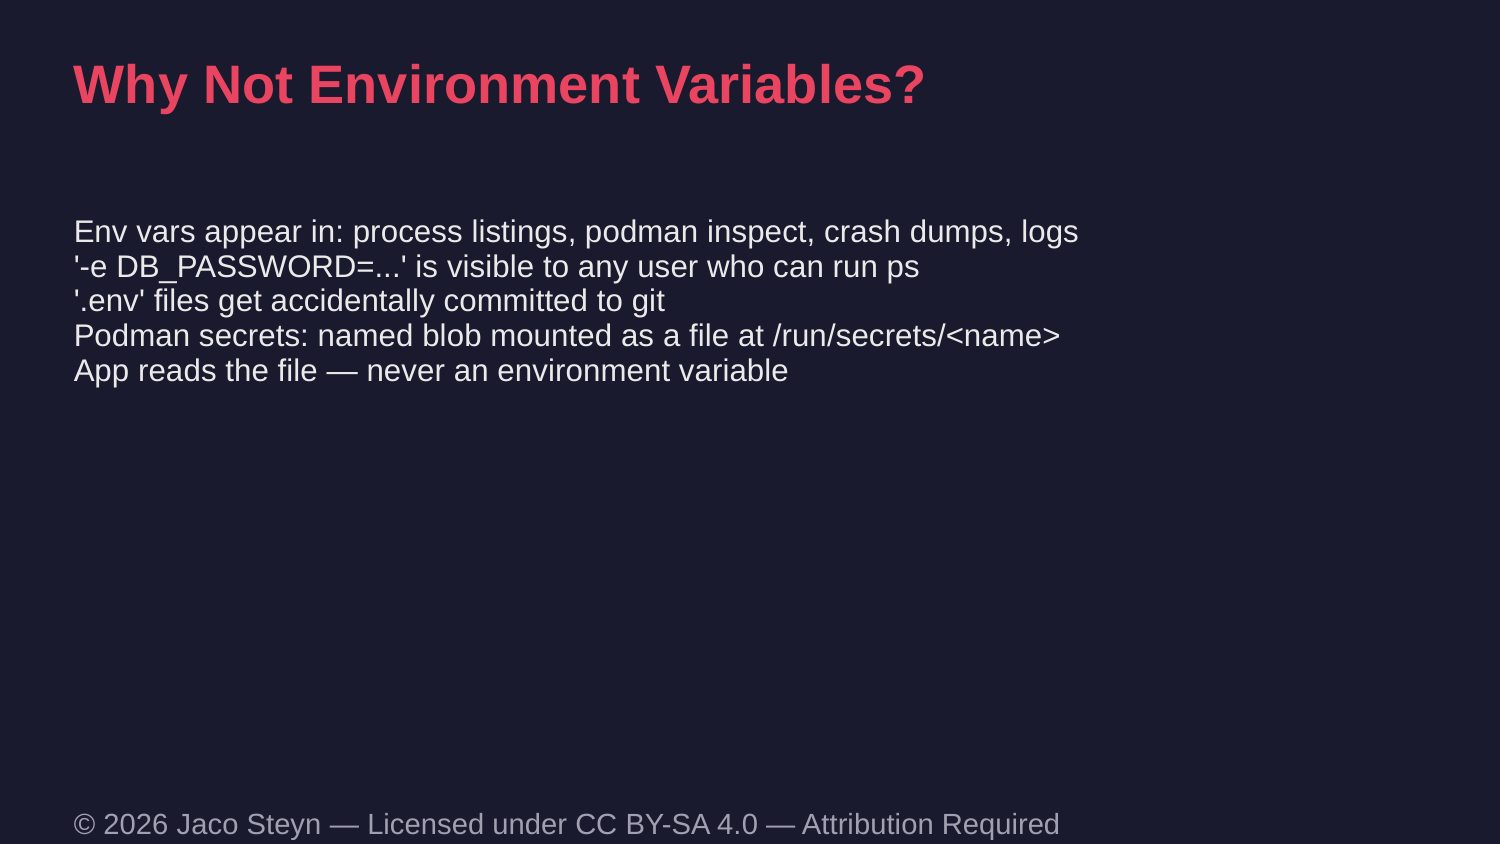

Why Not Environment Variables?
Env vars appear in: process listings, podman inspect, crash dumps, logs
'-e DB_PASSWORD=...' is visible to any user who can run ps
'.env' files get accidentally committed to git
Podman secrets: named blob mounted as a file at /run/secrets/<name>
App reads the file — never an environment variable
© 2026 Jaco Steyn — Licensed under CC BY-SA 4.0 — Attribution Required